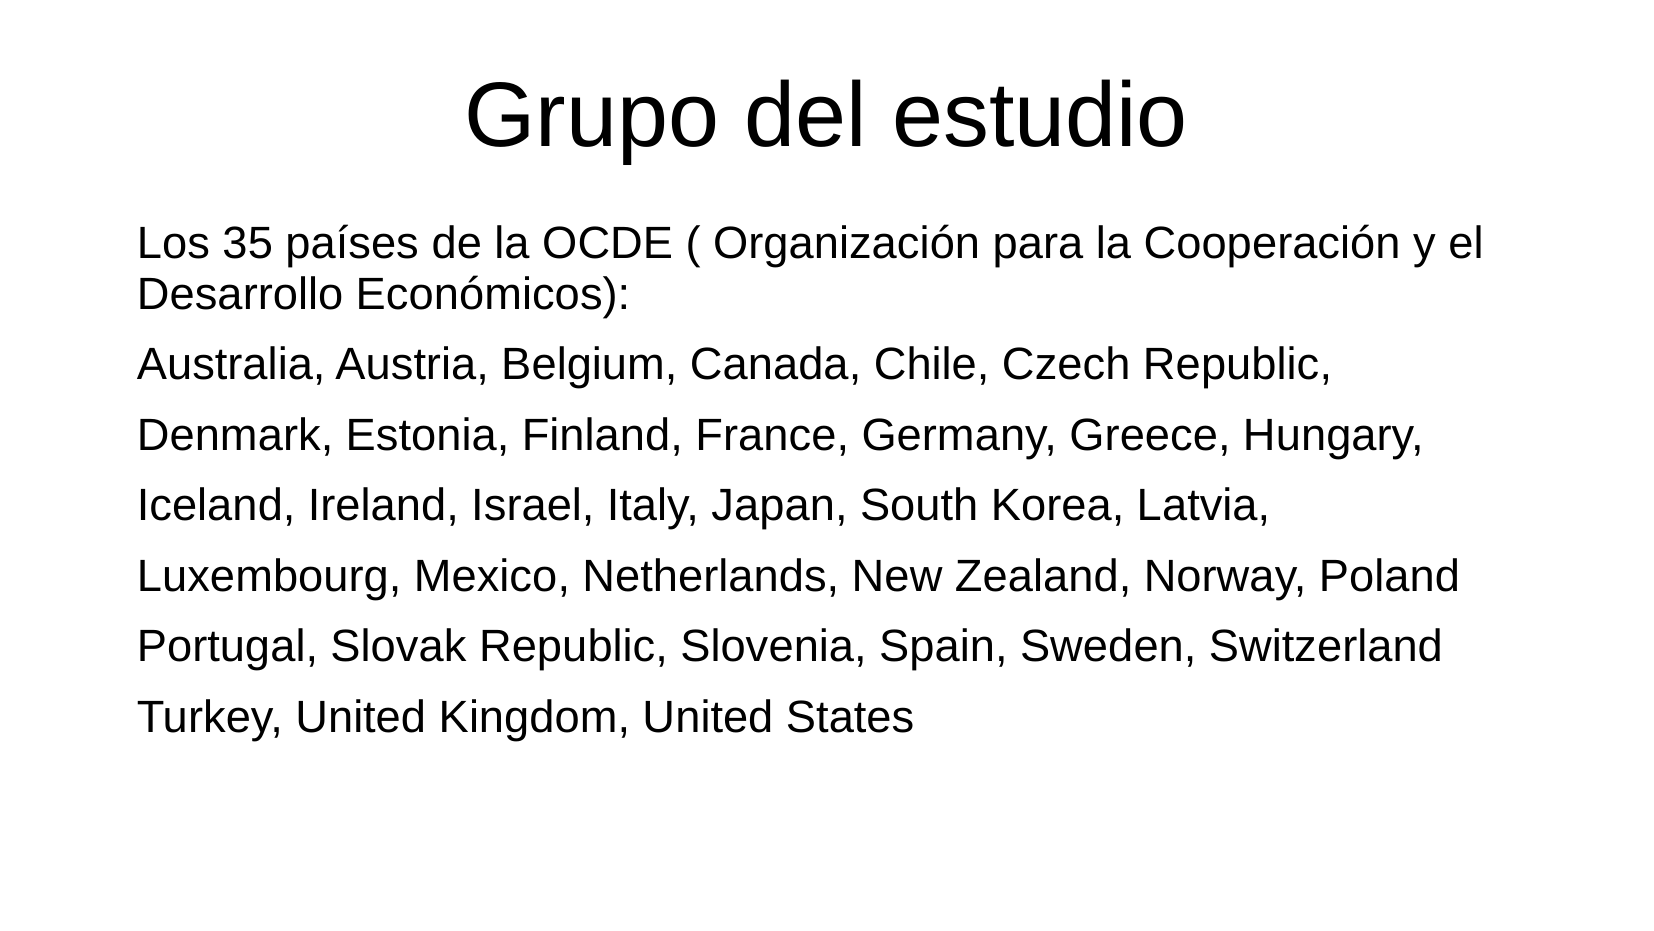

# Grupo del estudio
Los 35 países de la OCDE ( Organización para la Cooperación y el Desarrollo Económicos):
Australia, Austria, Belgium, Canada, Chile, Czech Republic,
Denmark, Estonia, Finland, France, Germany, Greece, Hungary,
Iceland, Ireland, Israel, Italy, Japan, South Korea, Latvia,
Luxembourg, Mexico, Netherlands, New Zealand, Norway, Poland
Portugal, Slovak Republic, Slovenia, Spain, Sweden, Switzerland
Turkey, United Kingdom, United States